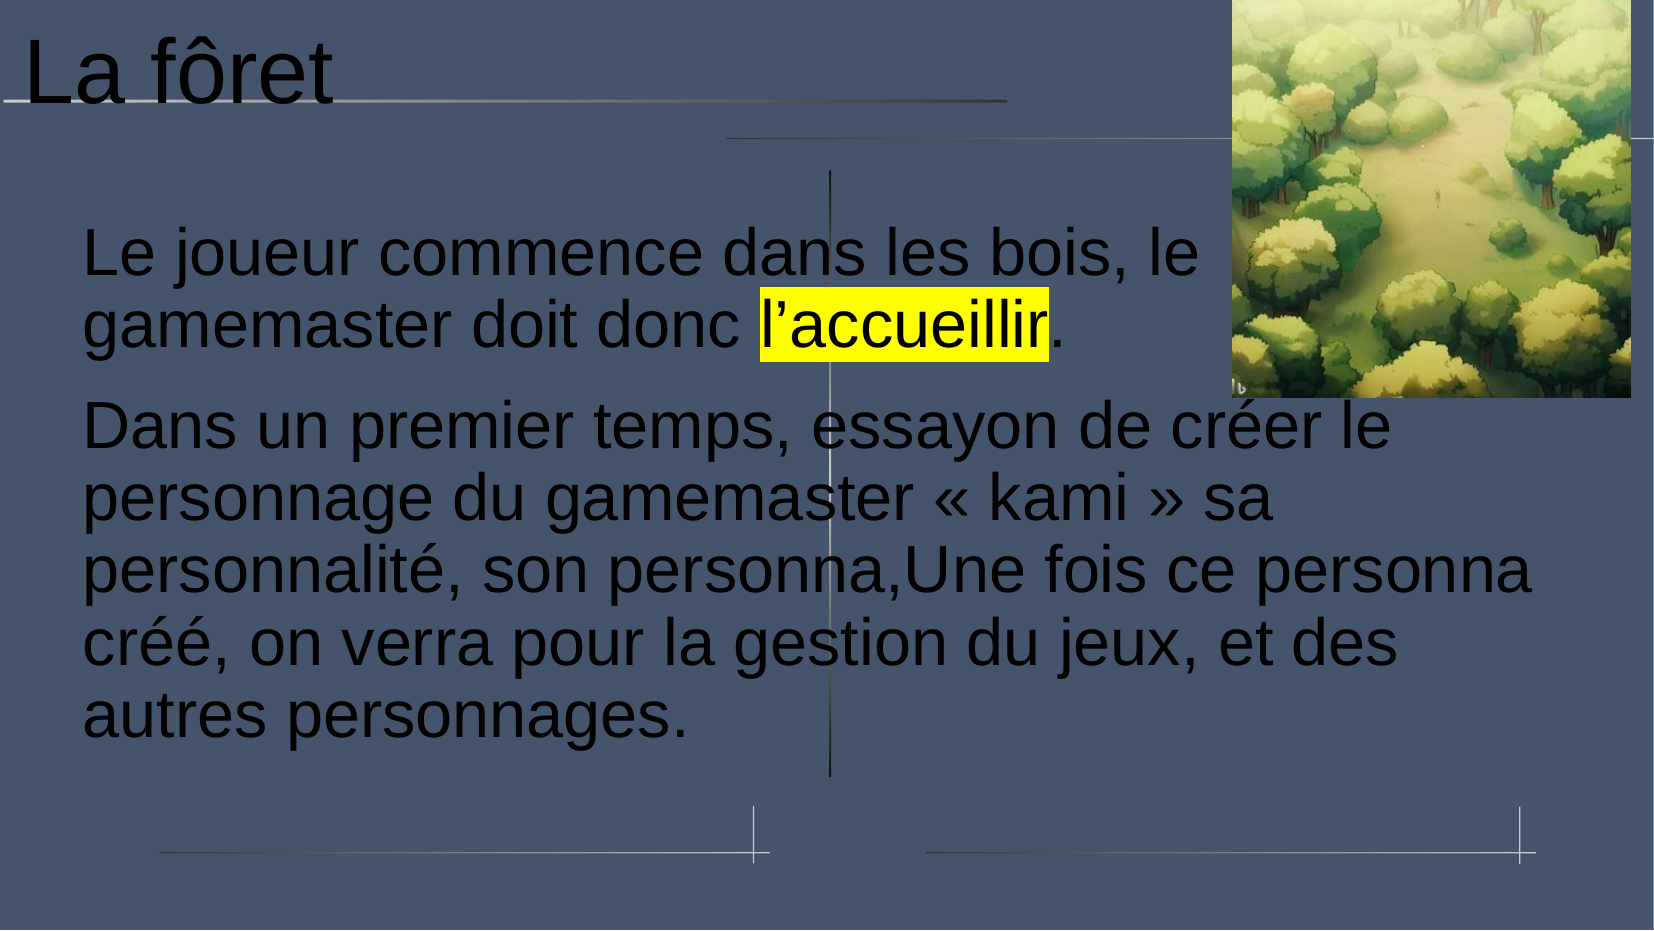

# La fôret
Le joueur commence dans les bois, le gamemaster doit donc l’accueillir.
Dans un premier temps, essayon de créer le personnage du gamemaster « kami » sa personnalité, son personna,Une fois ce personna créé, on verra pour la gestion du jeux, et des autres personnages.